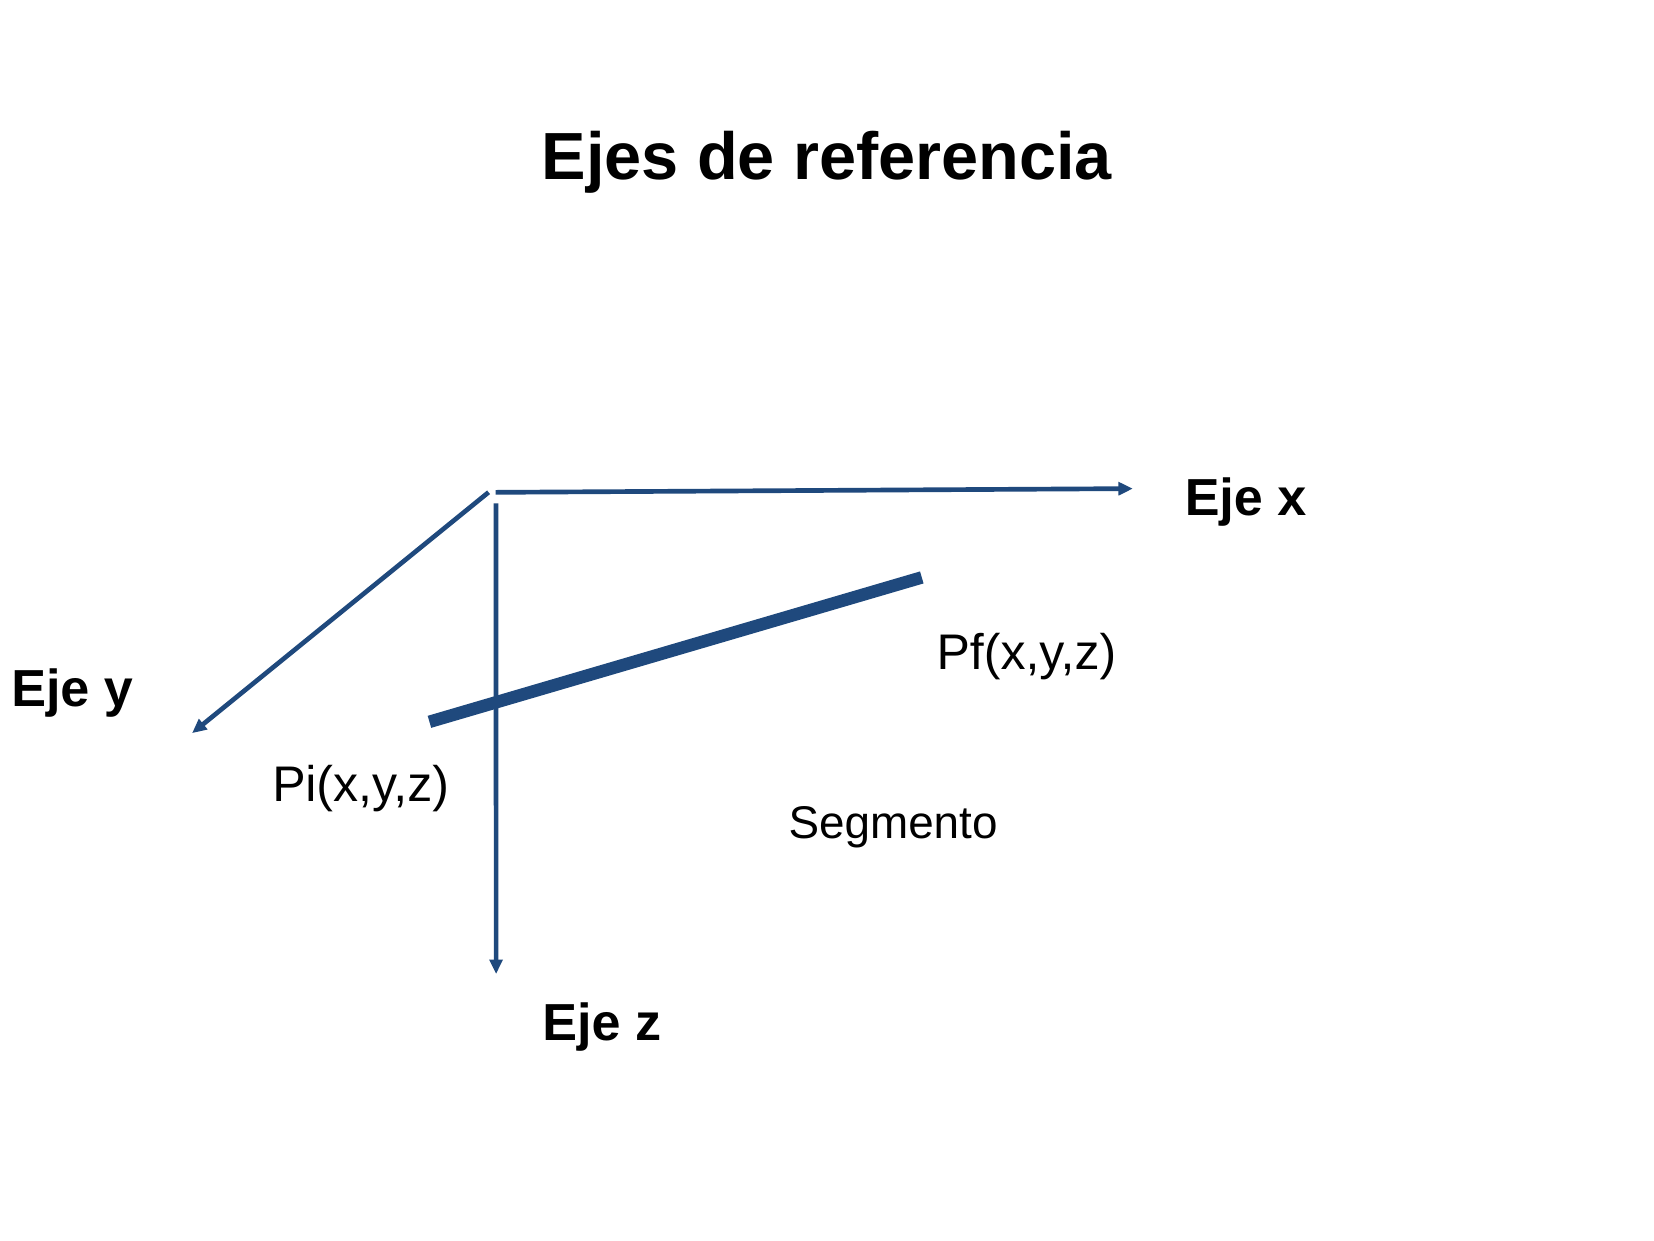

# Ejes de referencia
Eje x
Pf(x,y,z)
Eje y
Pi(x,y,z)
Segmento
Eje z